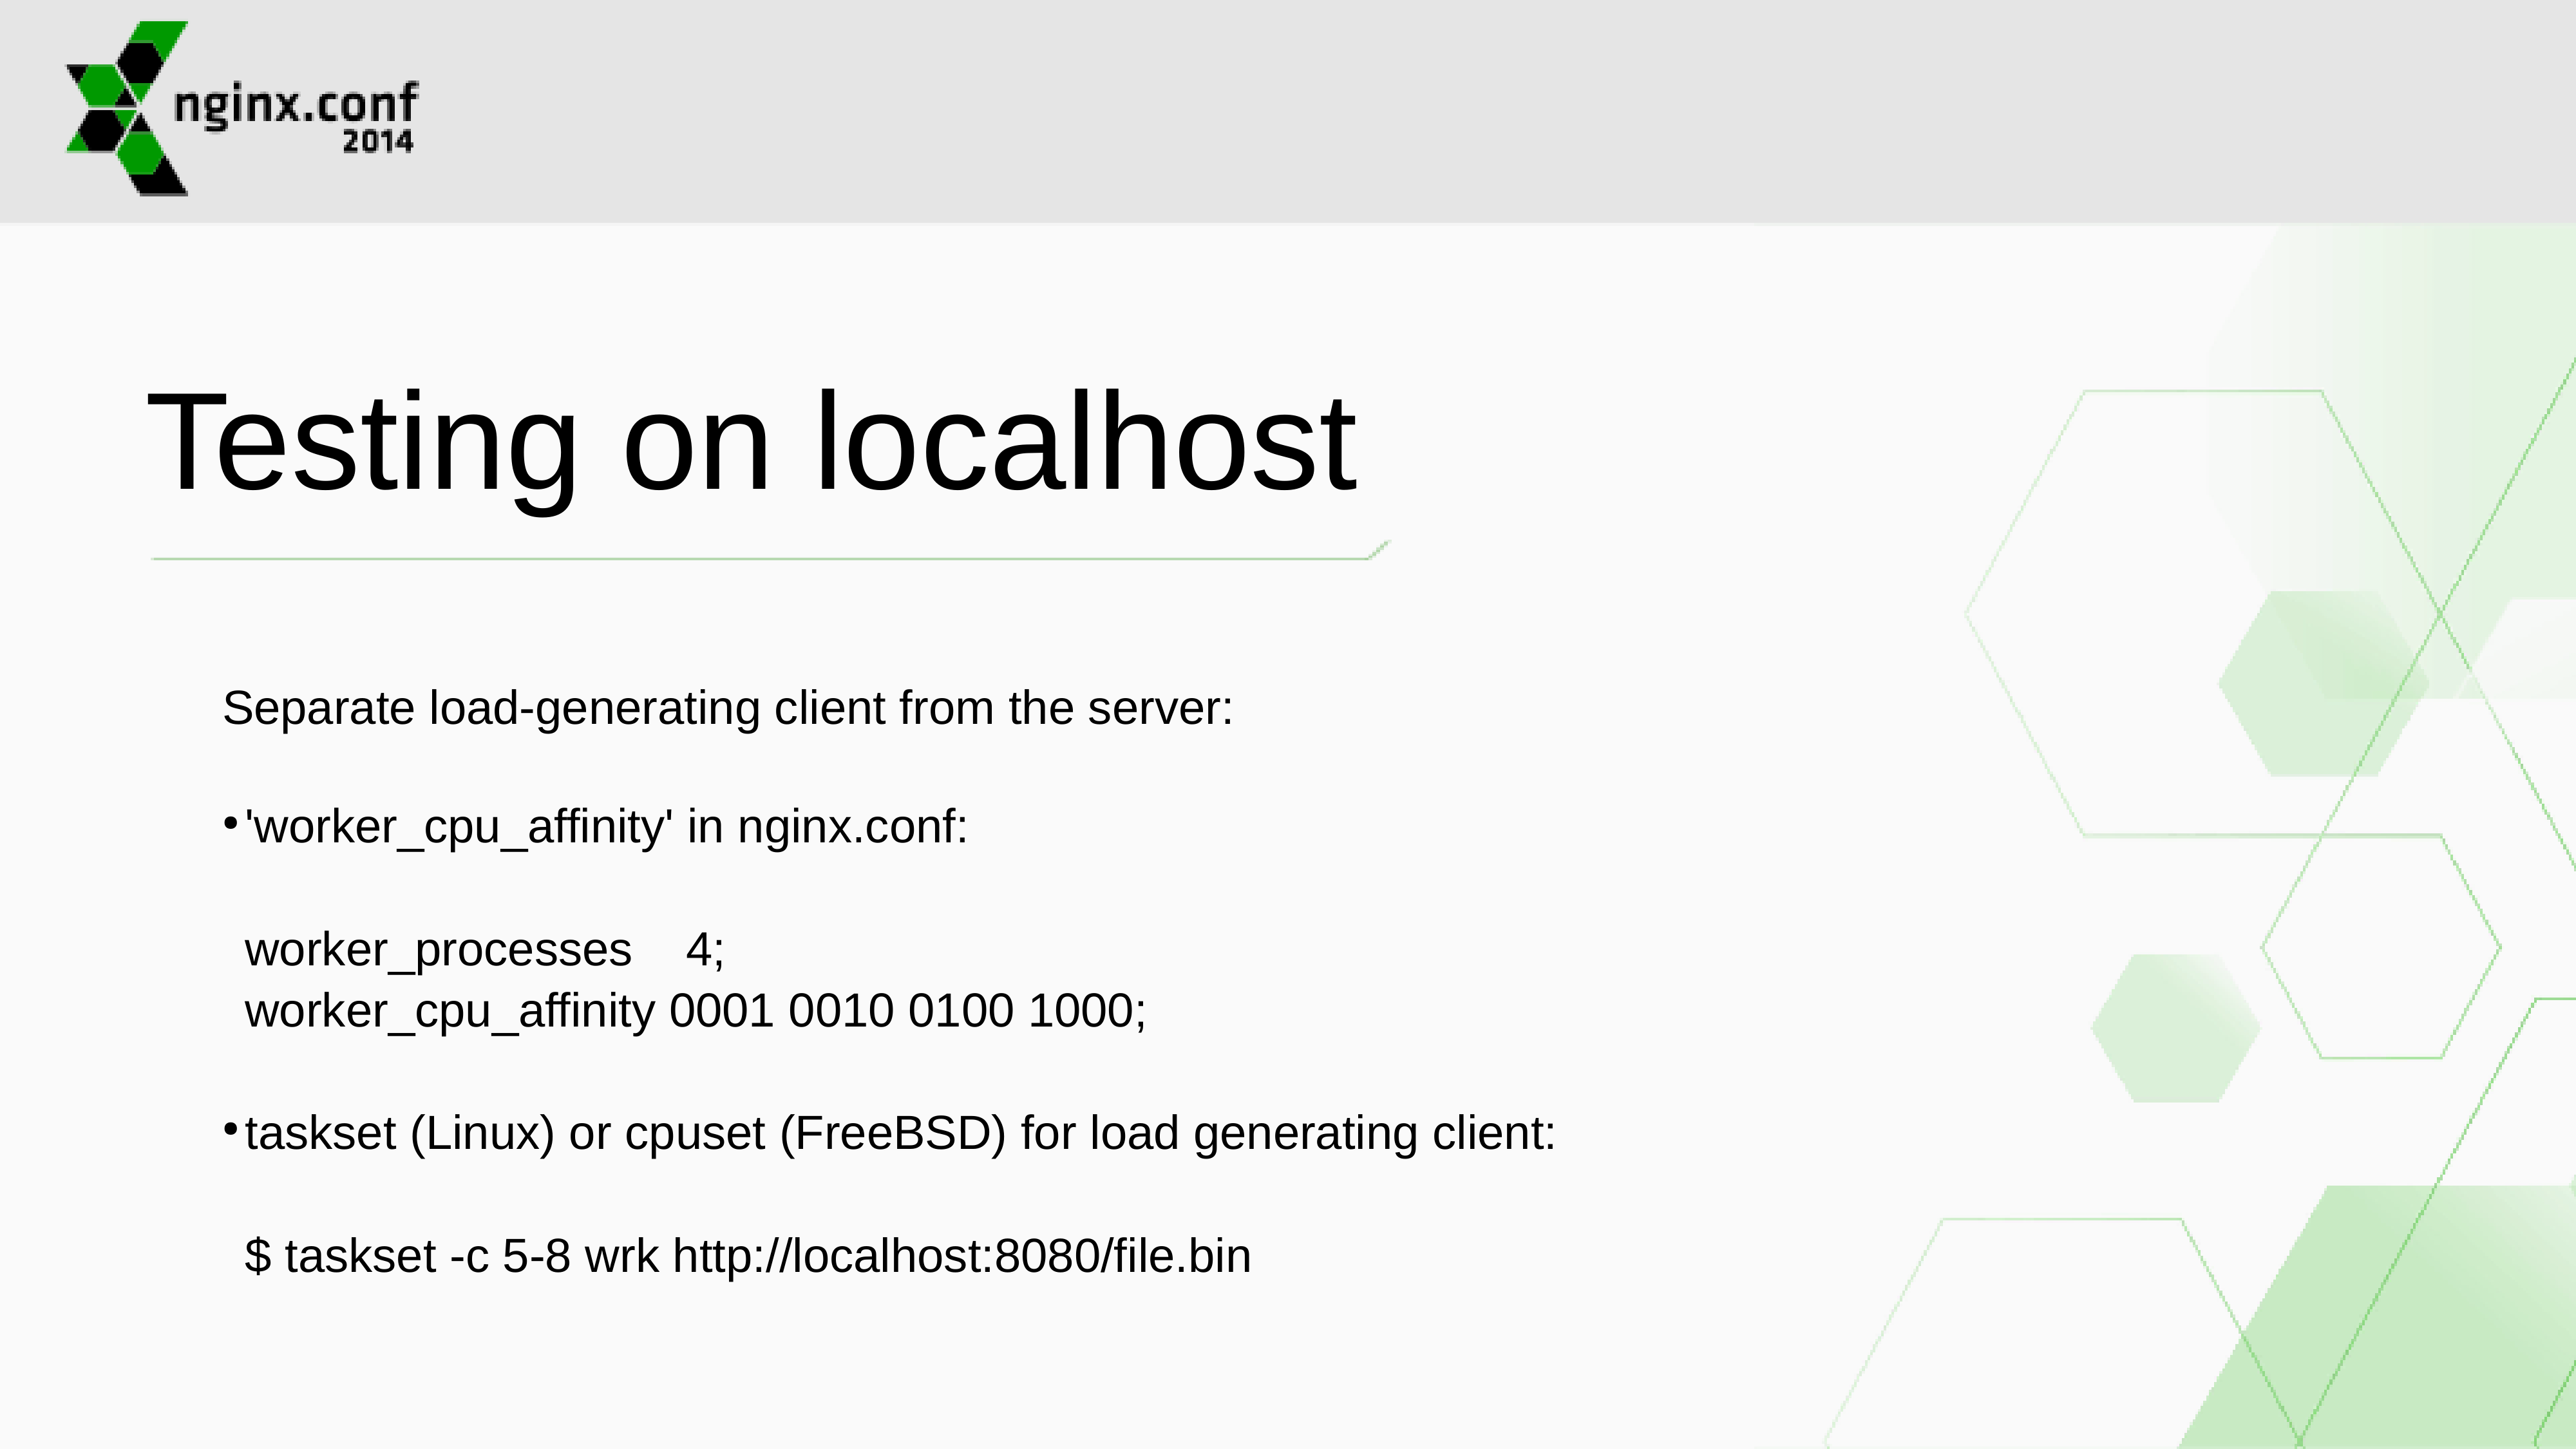

# Testing on localhost
Separate load-generating client from the server:
'worker_cpu_affinity' in nginx.conf:
worker_processes 4;
worker_cpu_affinity 0001 0010 0100 1000;
taskset (Linux) or cpuset (FreeBSD) for load generating client:
$ taskset -c 5-8 wrk http://localhost:8080/file.bin